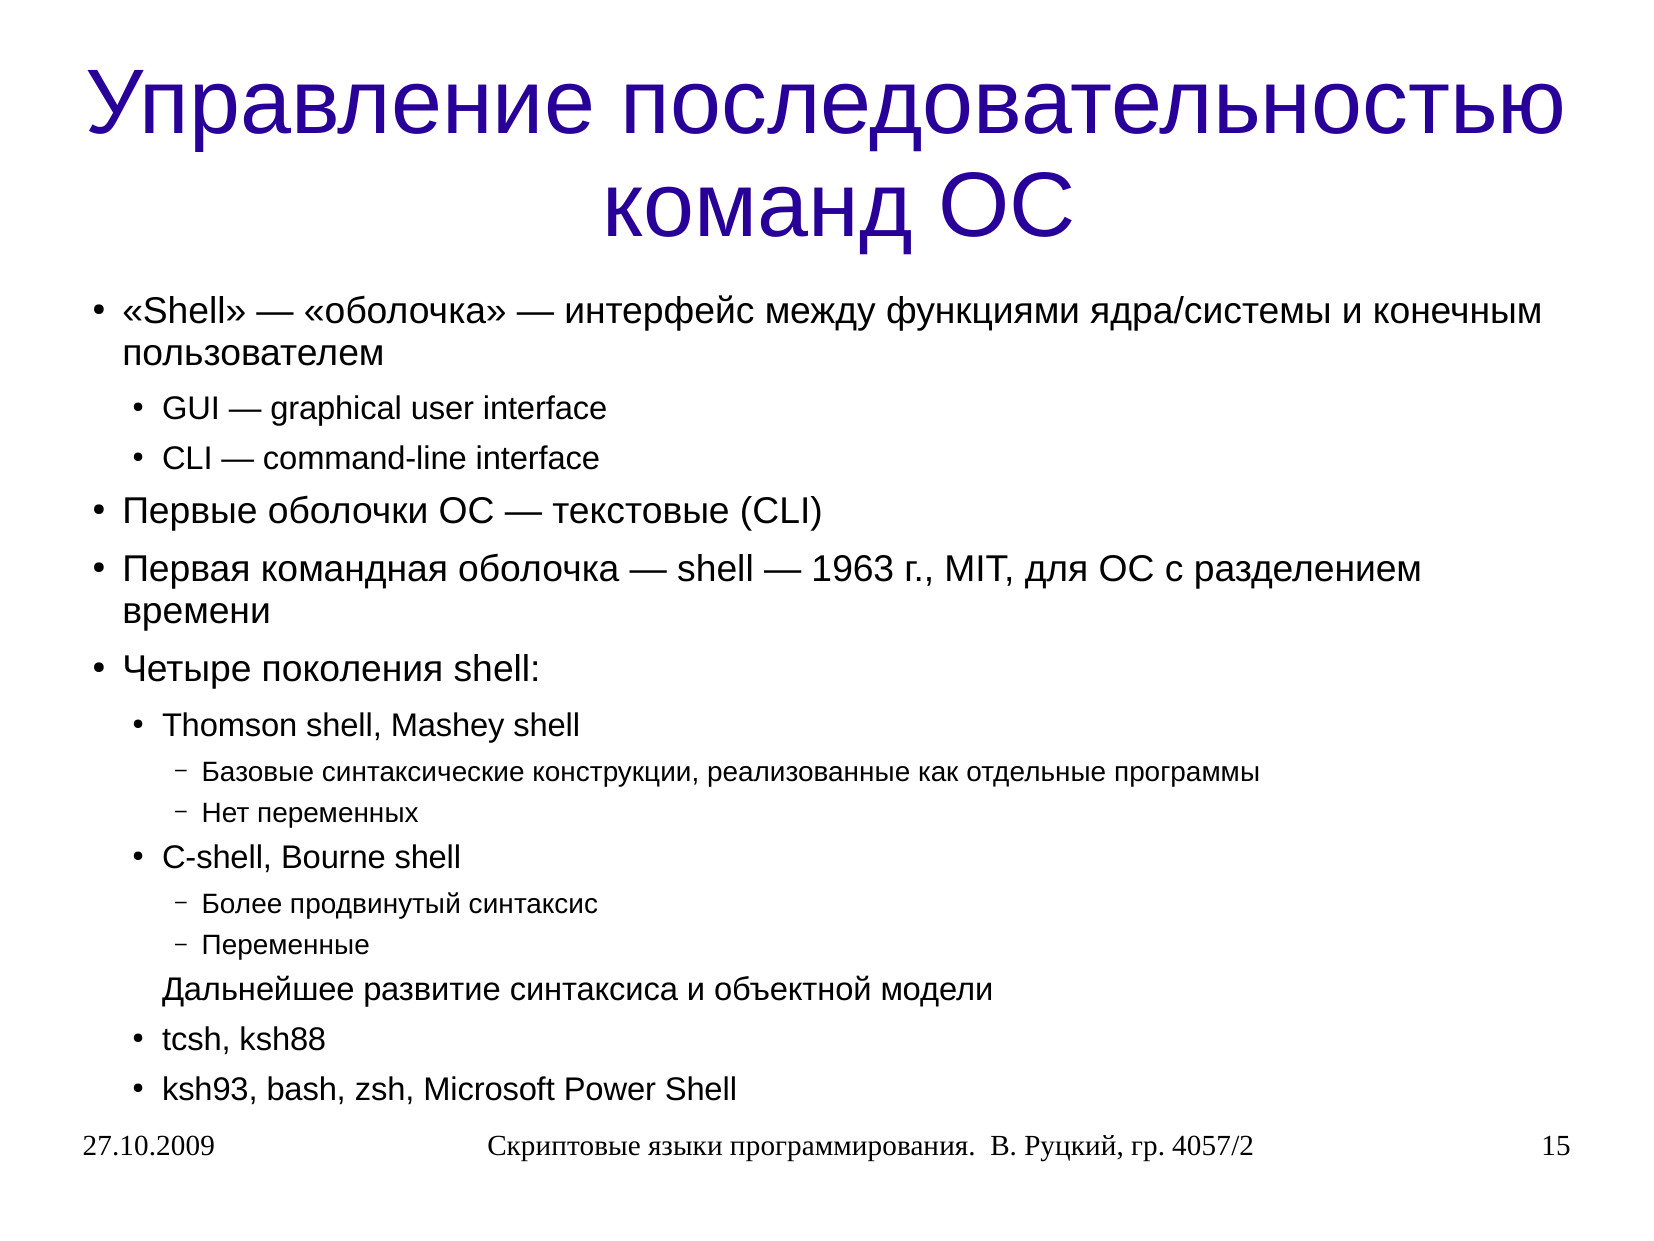

# Управление последовательностью команд ОС
«Shell» — «оболочка» — интерфейс между функциями ядра/системы и конечным пользователем
GUI — graphical user interface
CLI — command-line interface
Первые оболочки ОС — текстовые (CLI)
Первая командная оболочка — shell — 1963 г., MIT, для ОС с разделением времени
Четыре поколения shell:
Thomson shell, Mashey shell
Базовые синтаксические конструкции, реализованные как отдельные программы
Нет переменных
C-shell, Bourne shell
Более продвинутый синтаксис
Переменные
Дальнейшее развитие синтаксиса и объектной модели
tcsh, ksh88
ksh93, bash, zsh, Microsoft Power Shell
27.10.2009
Скриптовые языки программирования. В. Руцкий, гр. 4057/2
15